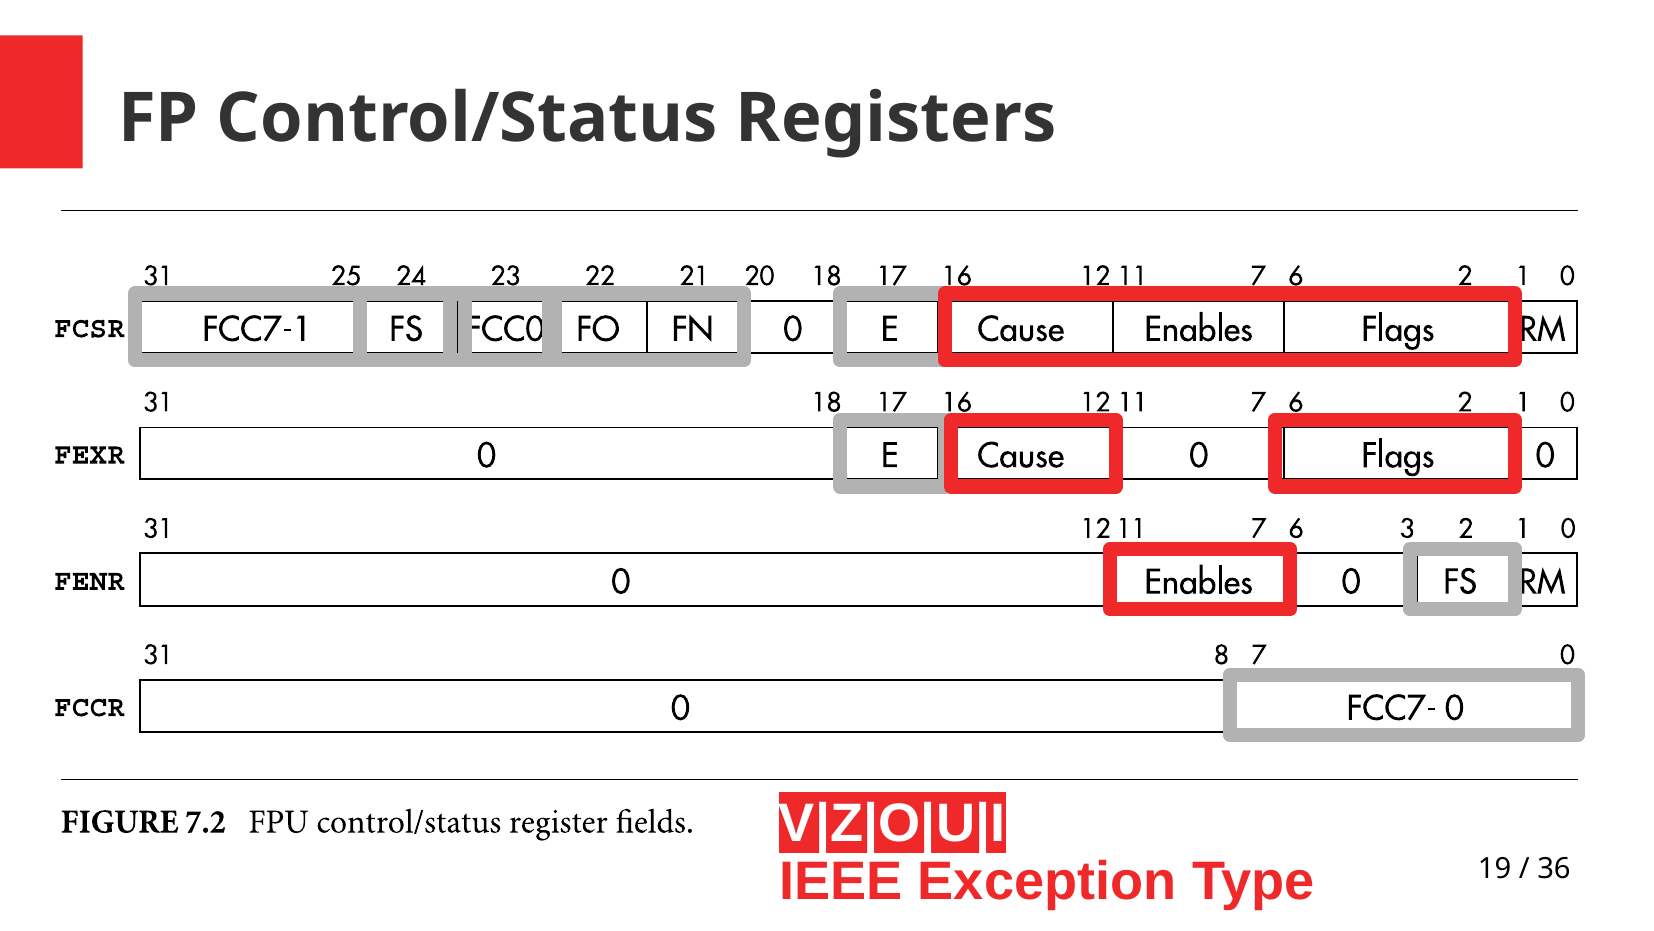

# FP Control/Status Registers
V|Z|O|U|I
IEEE Exception Type
19